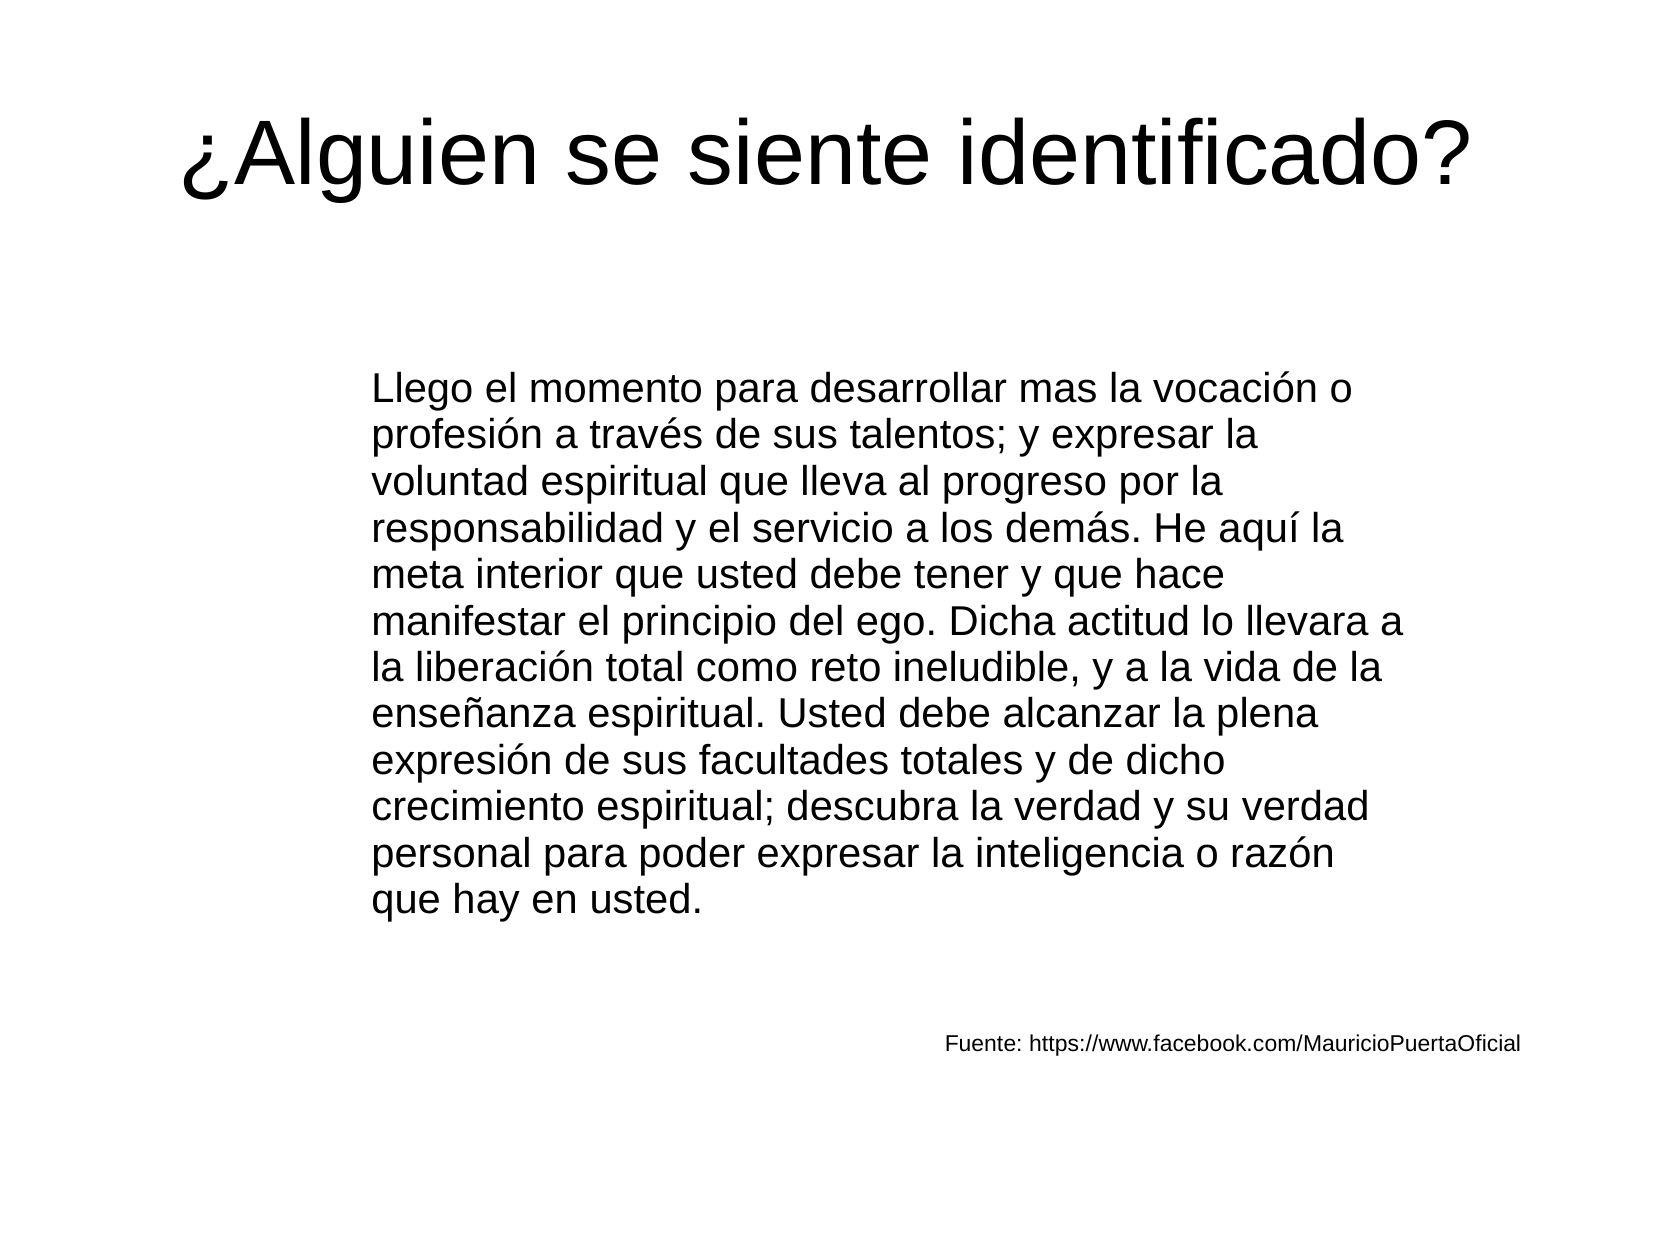

# ¿Alguien se siente identificado?
Llego el momento para desarrollar mas la vocación o profesión a través de sus talentos; y expresar la voluntad espiritual que lleva al progreso por la responsabilidad y el servicio a los demás. He aquí la meta interior que usted debe tener y que hace manifestar el principio del ego. Dicha actitud lo llevara a la liberación total como reto ineludible, y a la vida de la enseñanza espiritual. Usted debe alcanzar la plena expresión de sus facultades totales y de dicho crecimiento espiritual; descubra la verdad y su verdad personal para poder expresar la inteligencia o razón que hay en usted.
Fuente: https://www.facebook.com/MauricioPuertaOficial